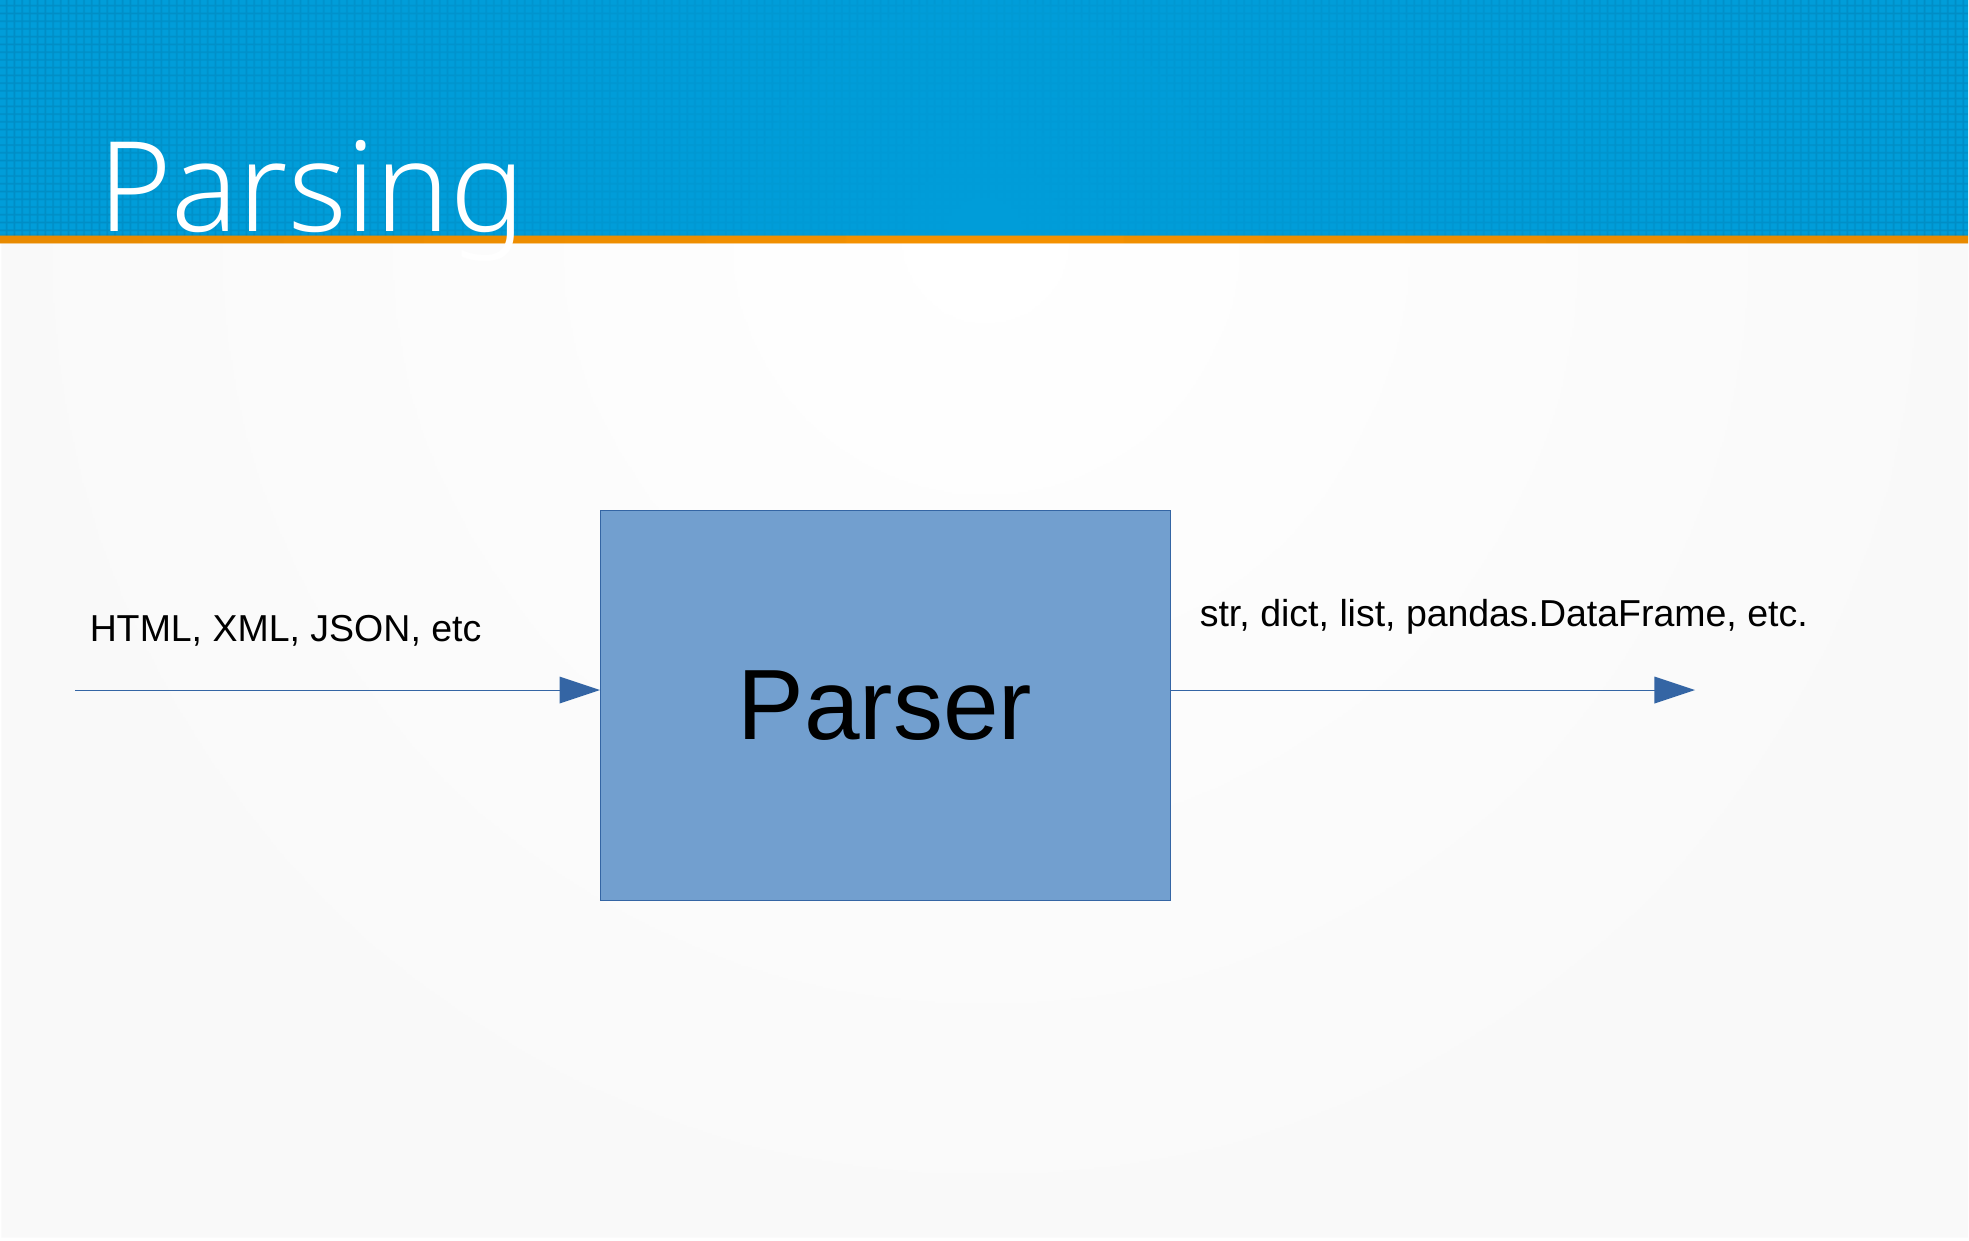

# Parsing
Parser
str, dict, list, pandas.DataFrame, etc.
HTML, XML, JSON, etc